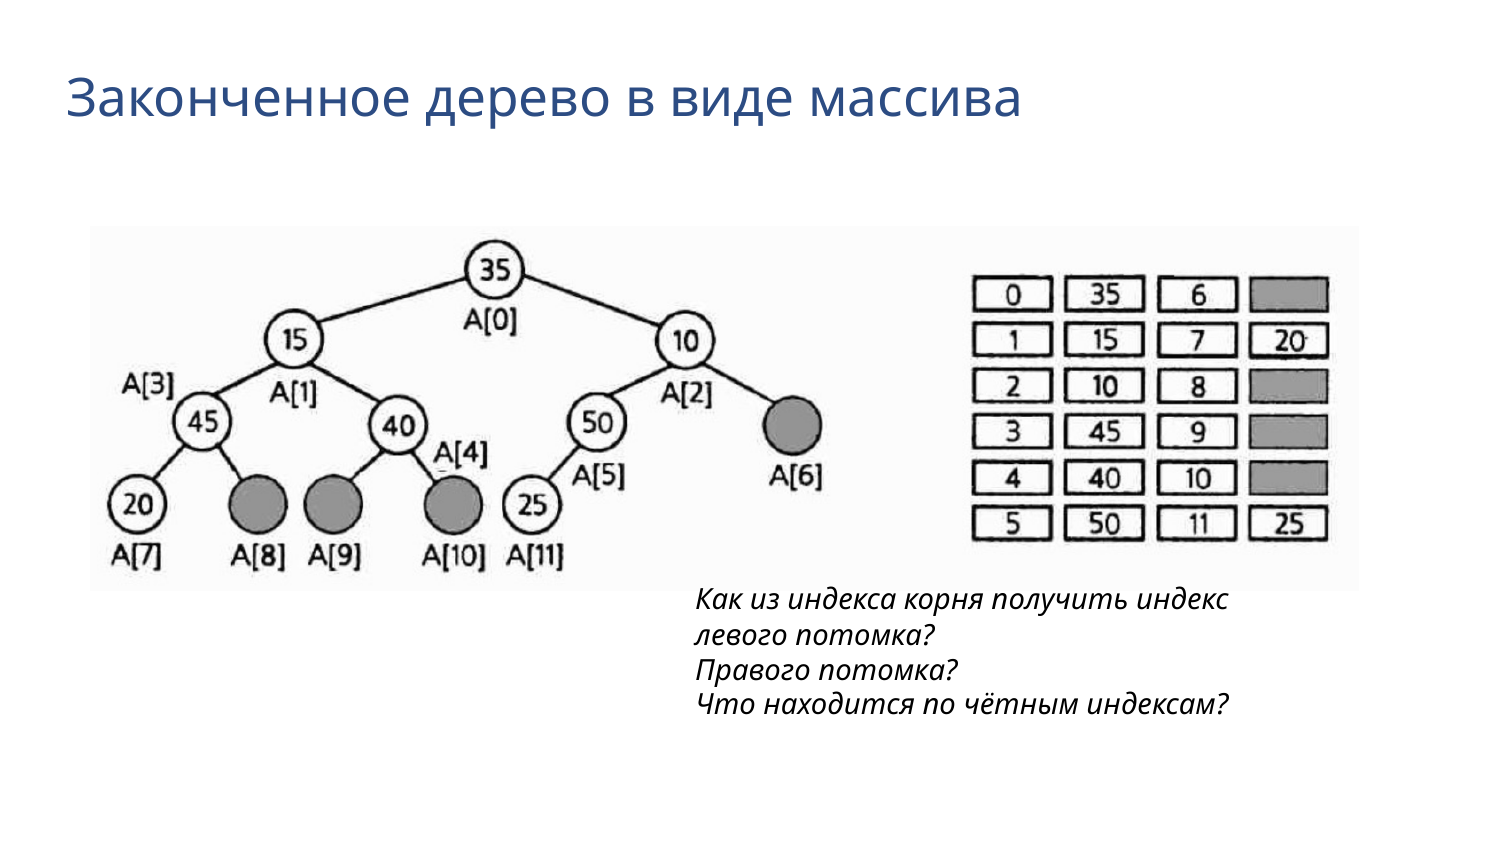

# Законченное дерево в виде массива
Как из индекса корня получить индекс левого потомка?
Правого потомка?
Что находится по чётным индексам?